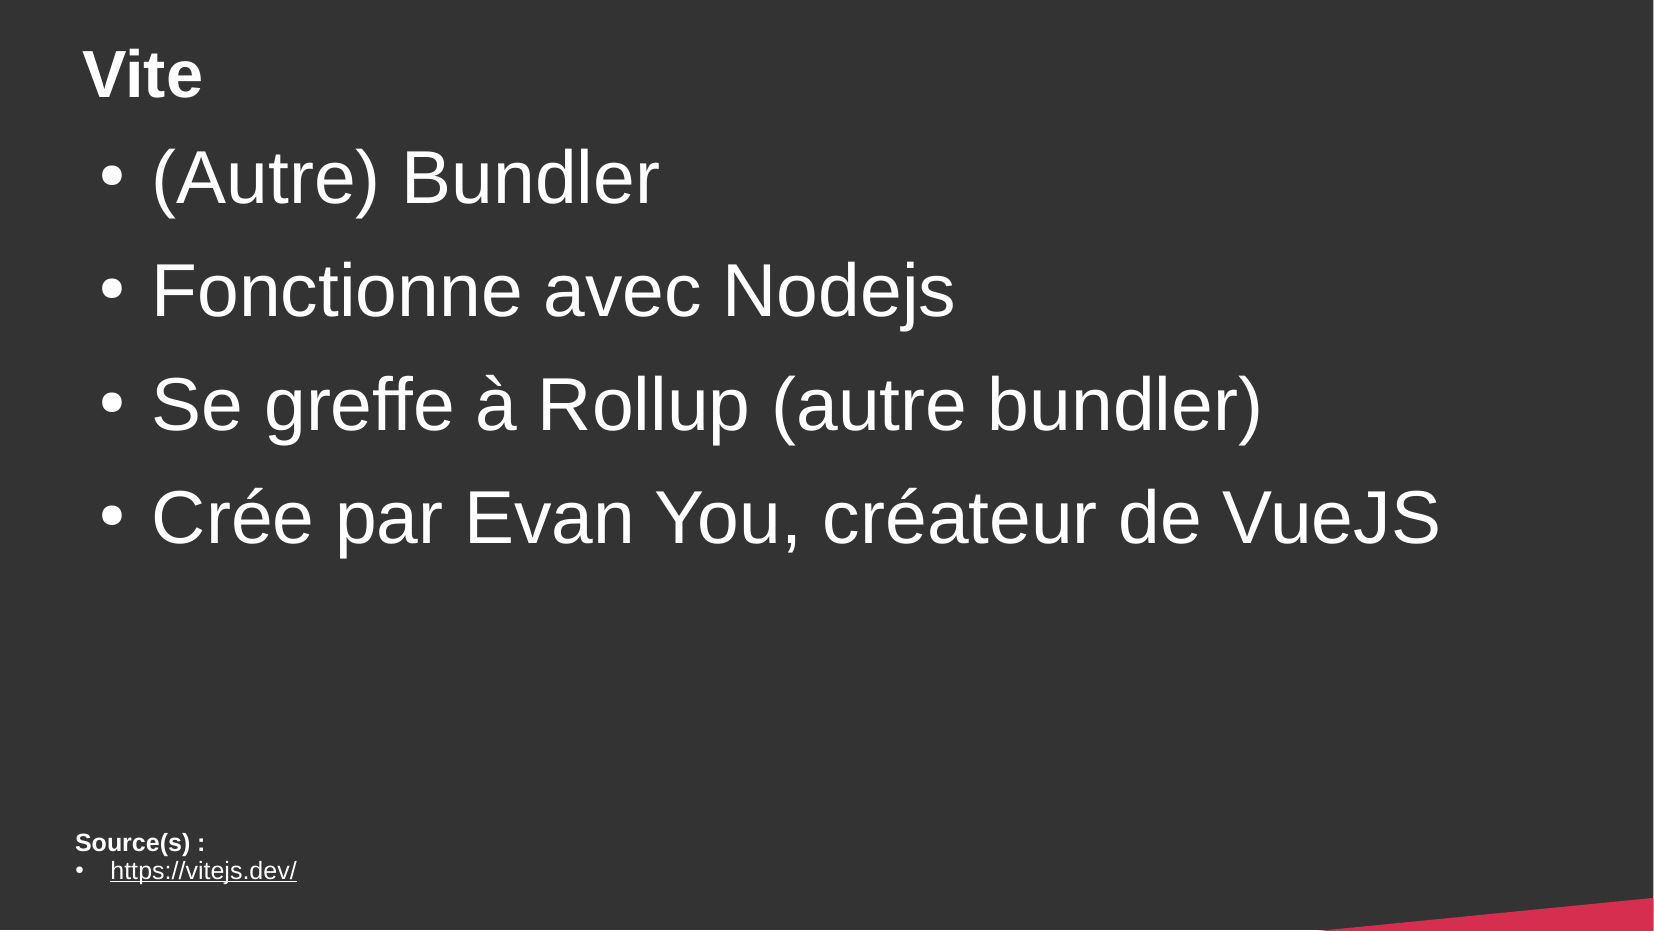

# Vite
(Autre) Bundler
Fonctionne avec Nodejs
Se greffe à Rollup (autre bundler)
Crée par Evan You, créateur de VueJS
Source(s) :
https://vitejs.dev/